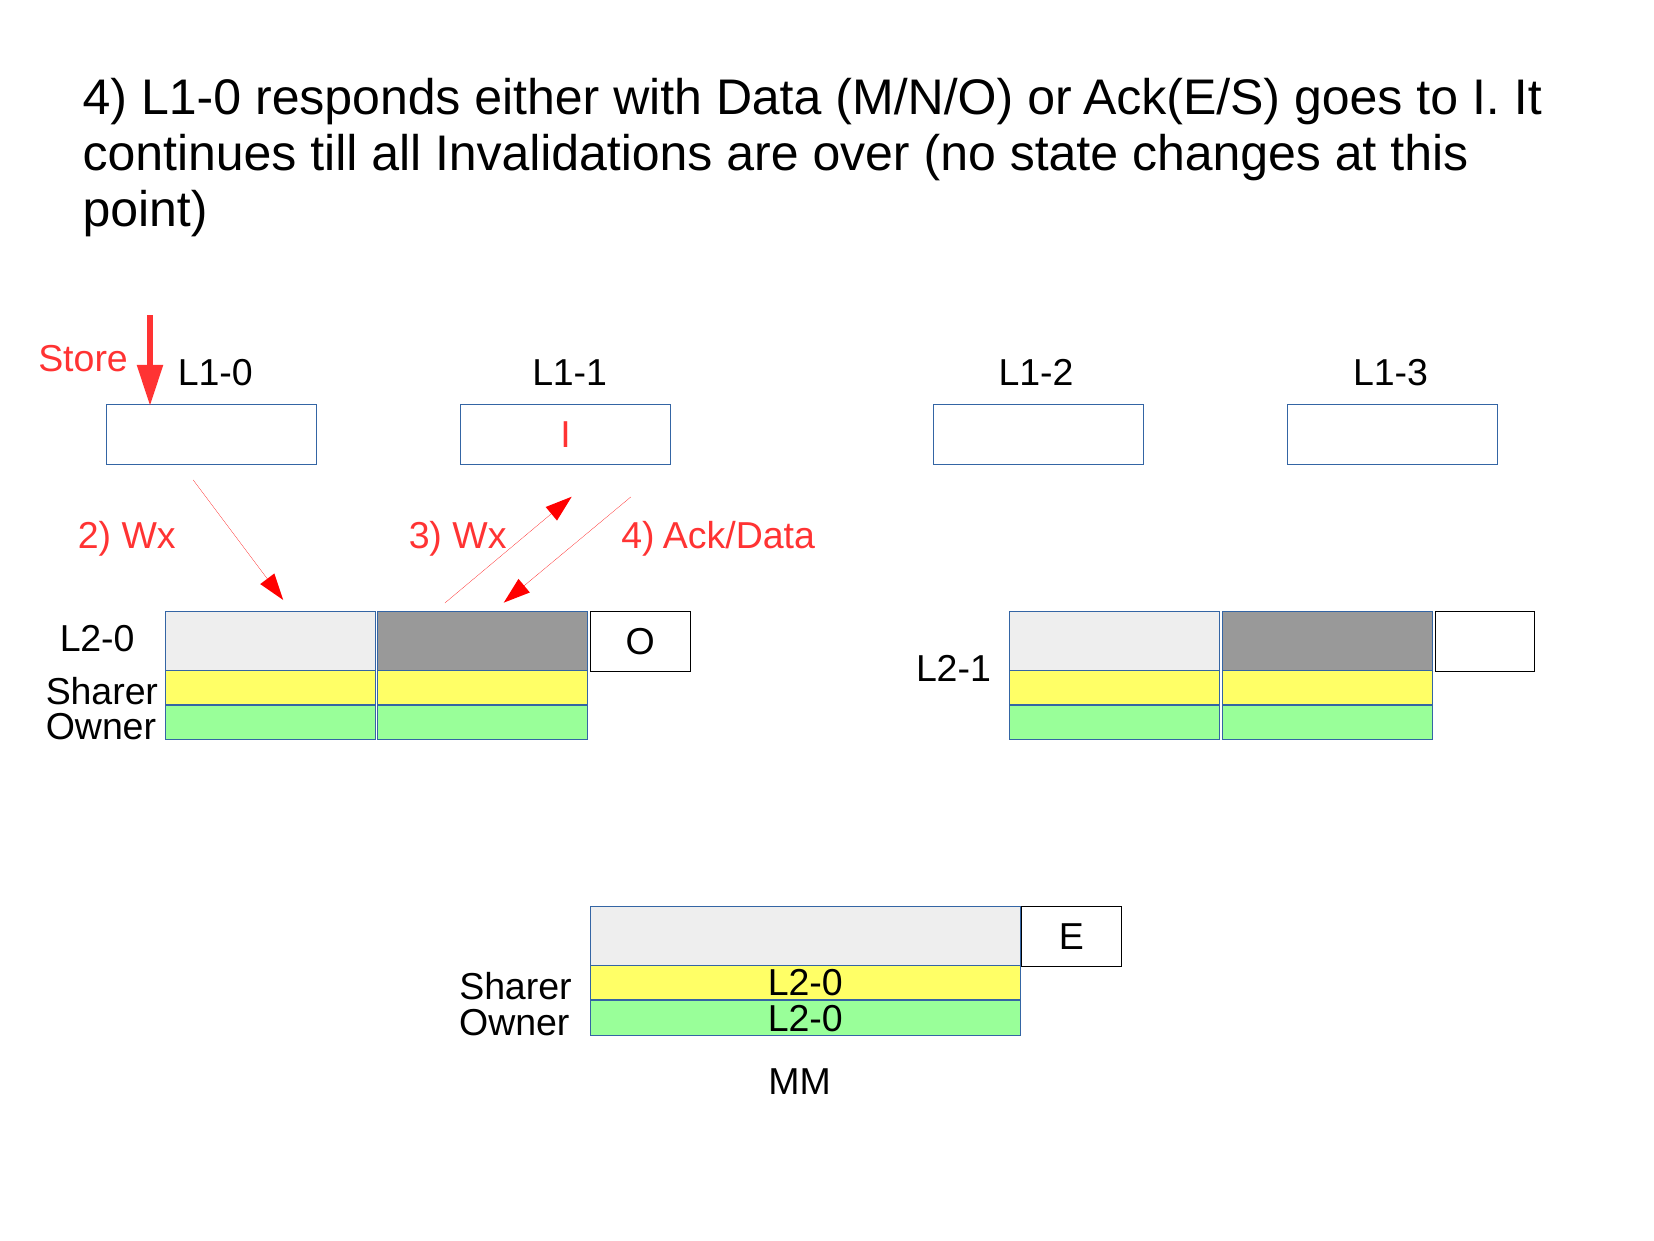

# 4) L1-0 responds either with Data (M/N/O) or Ack(E/S) goes to I. It continues till all Invalidations are over (no state changes at this point)
Store
L1-0
L1-1
L1-2
L1-3
I
2) Wx
4) Ack/Data
3) Wx
L2-0
O
L2-1
Sharer
Owner
E
Sharer
L2-0
Owner
L2-0
MM